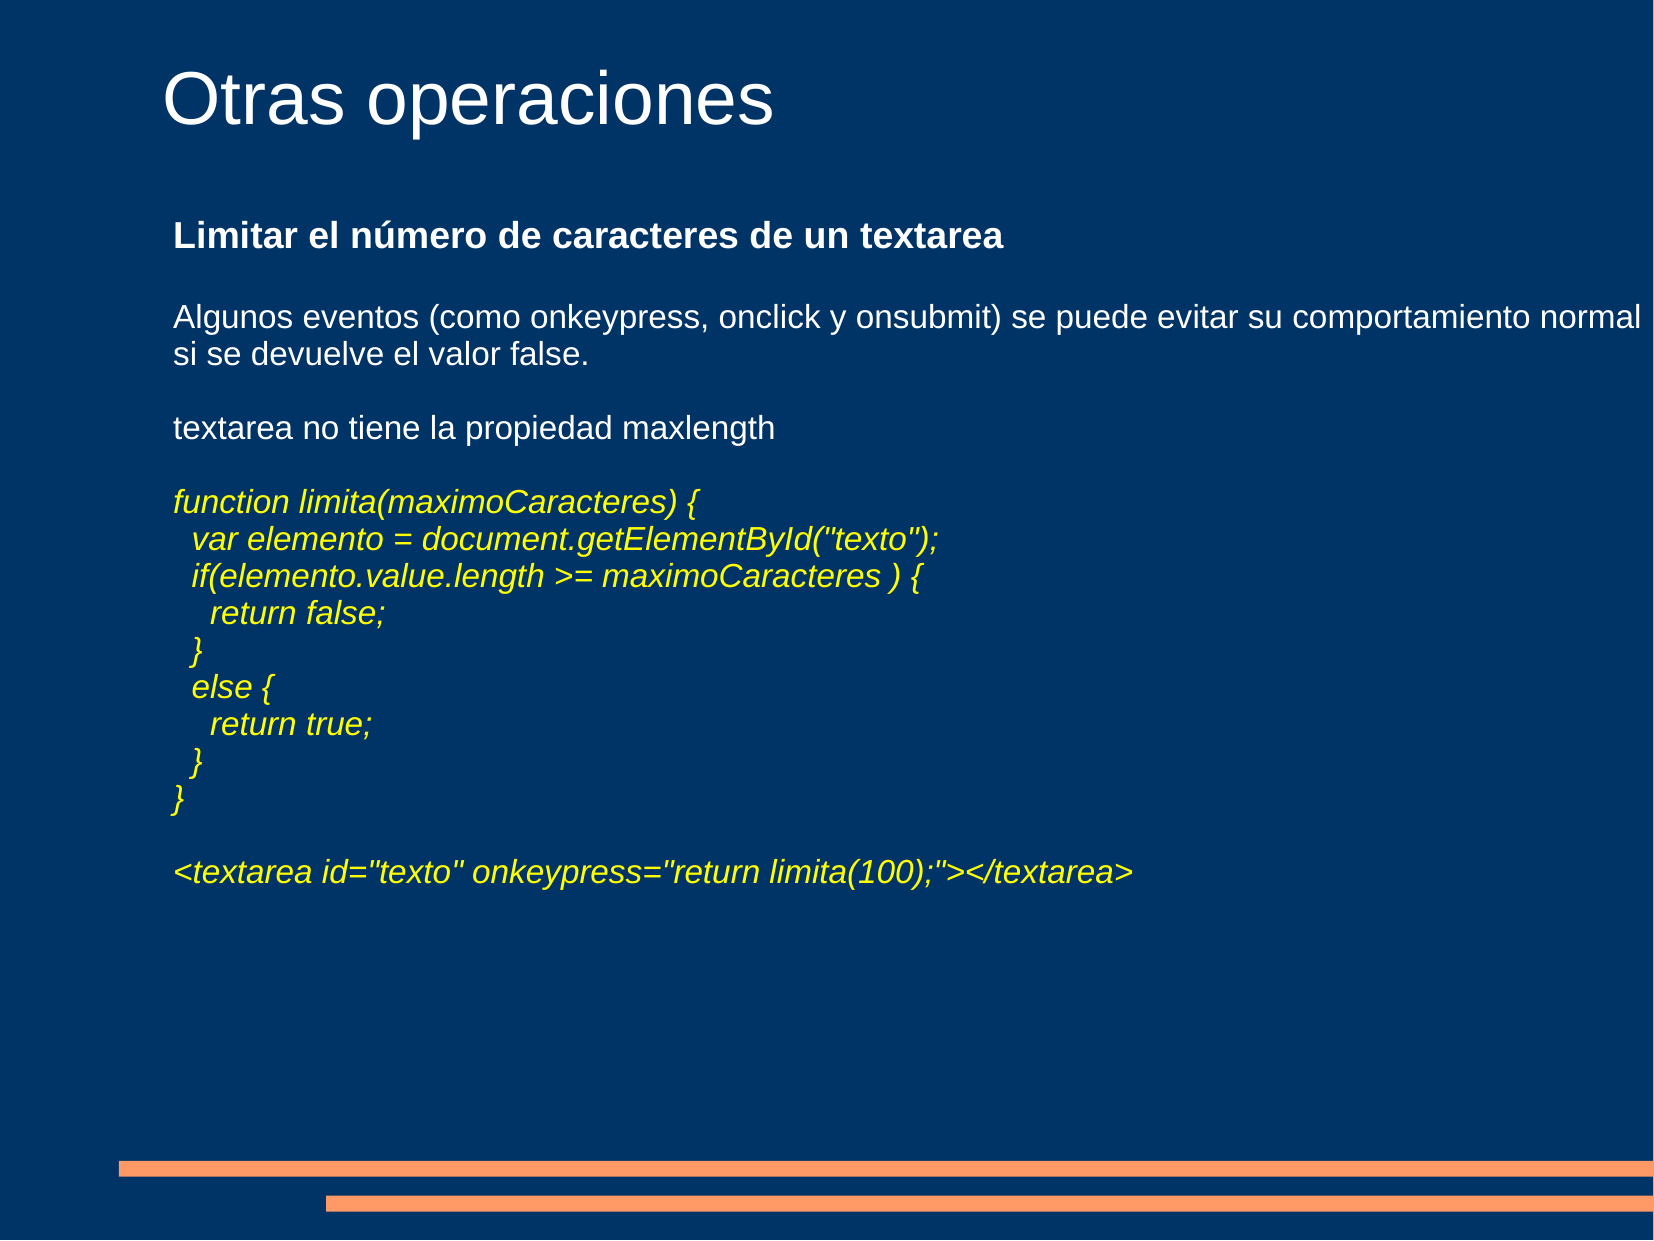

Otras operaciones
Limitar el número de caracteres de un textarea
Algunos eventos (como onkeypress, onclick y onsubmit) se puede evitar su comportamiento normal si se devuelve el valor false.
textarea no tiene la propiedad maxlength
function limita(maximoCaracteres) {
 var elemento = document.getElementById("texto");
 if(elemento.value.length >= maximoCaracteres ) {
 return false;
 }
 else {
 return true;
 }
}
<textarea id="texto" onkeypress="return limita(100);"></textarea>